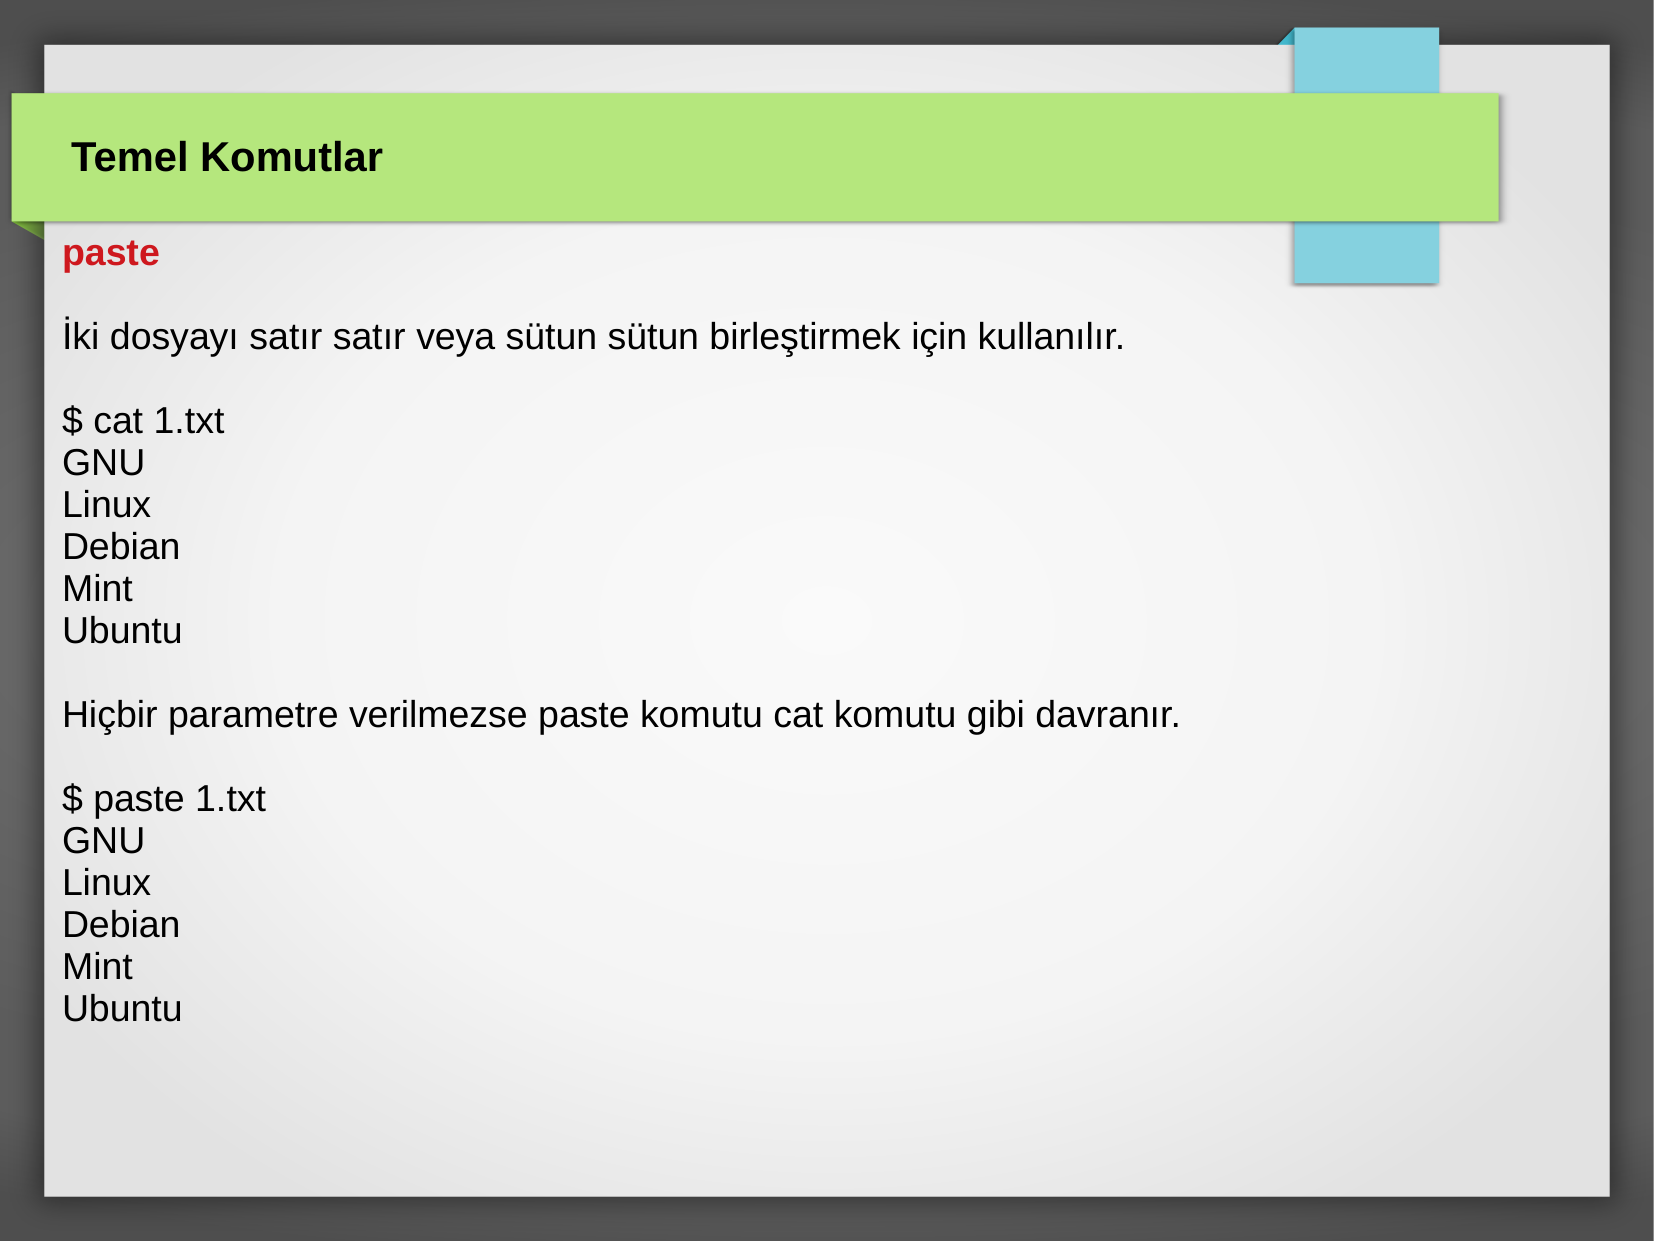

Temel Komutlar
paste
İki dosyayı satır satır veya sütun sütun birleştirmek için kullanılır.
$ cat 1.txt
GNU
Linux
Debian
Mint
Ubuntu
Hiçbir parametre verilmezse paste komutu cat komutu gibi davranır.
$ paste 1.txt
GNU
Linux
Debian
Mint
Ubuntu